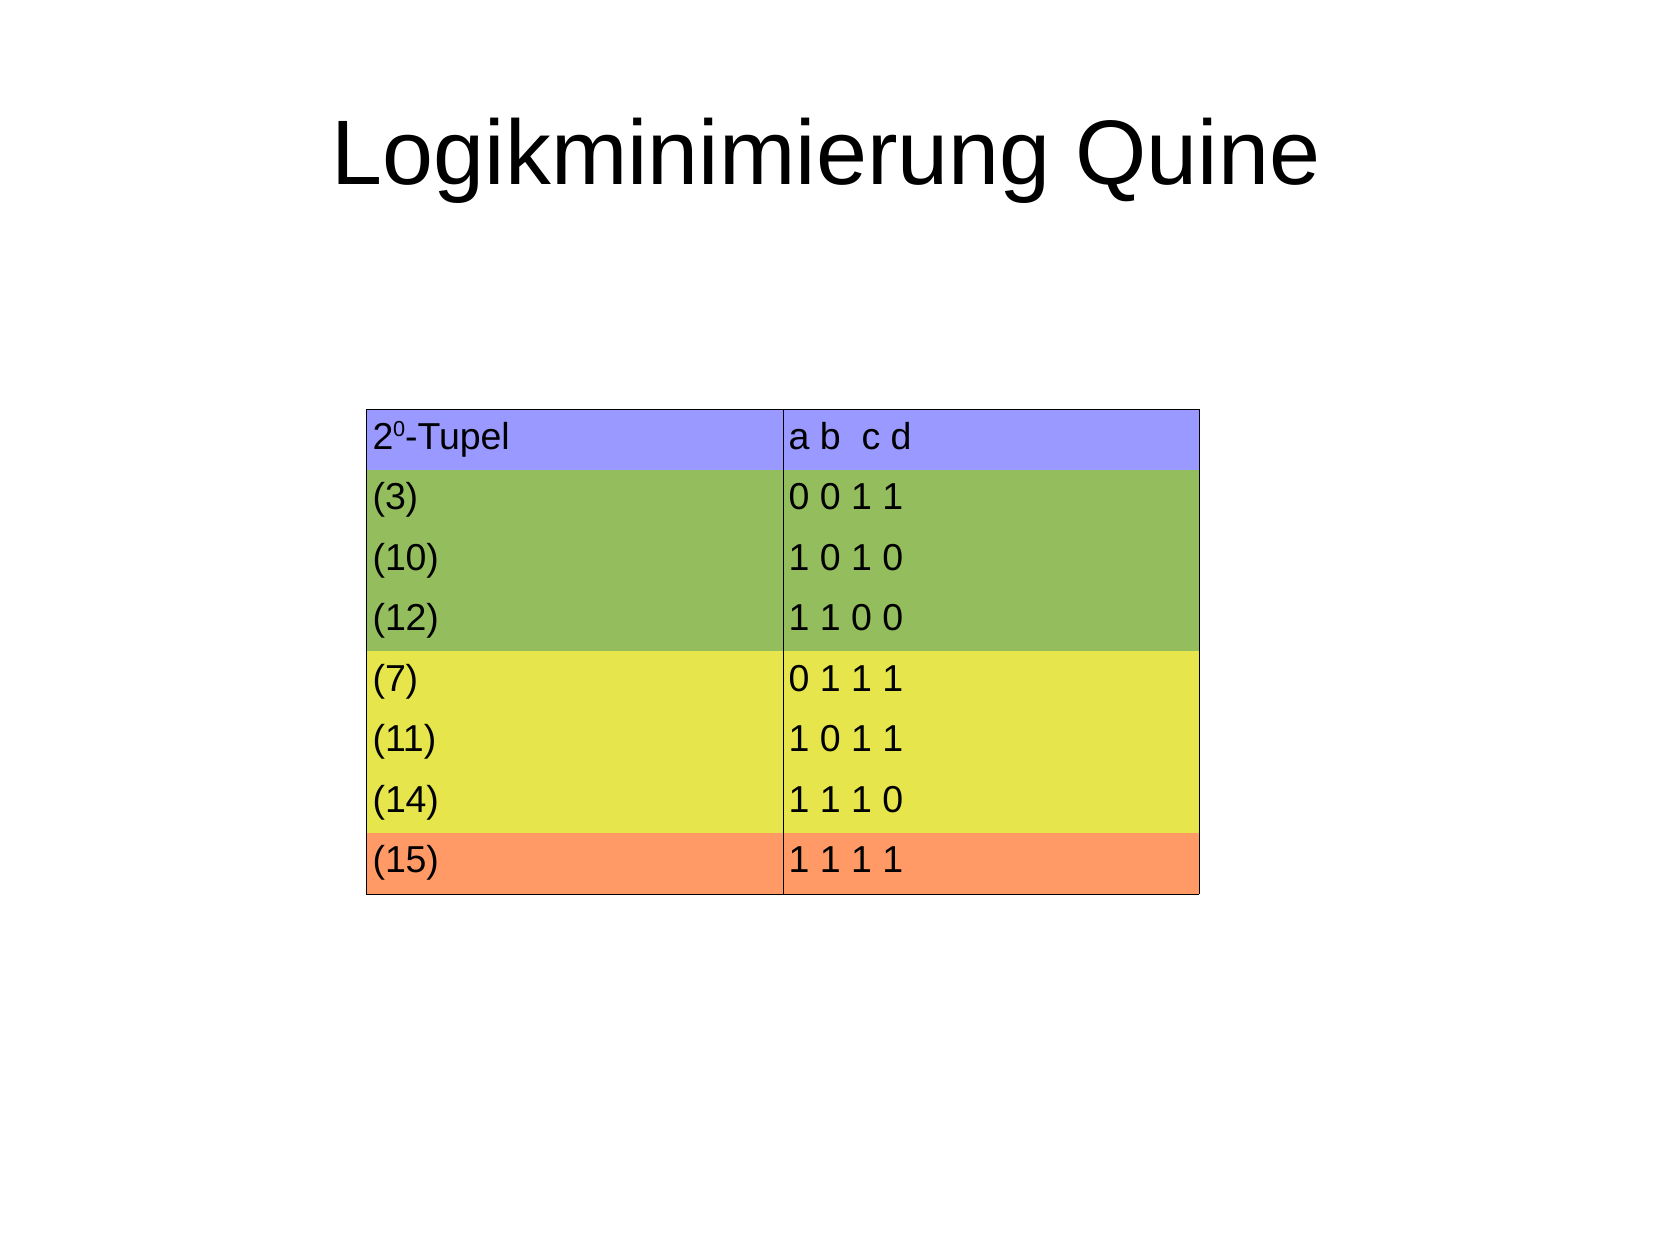

# Logikminimierung Quine
| 20-Tupel | a b c d |
| --- | --- |
| (3) | 0 0 1 1 |
| (10) | 1 0 1 0 |
| (12) | 1 1 0 0 |
| (7) | 0 1 1 1 |
| (11) | 1 0 1 1 |
| (14) | 1 1 1 0 |
| (15) | 1 1 1 1 |